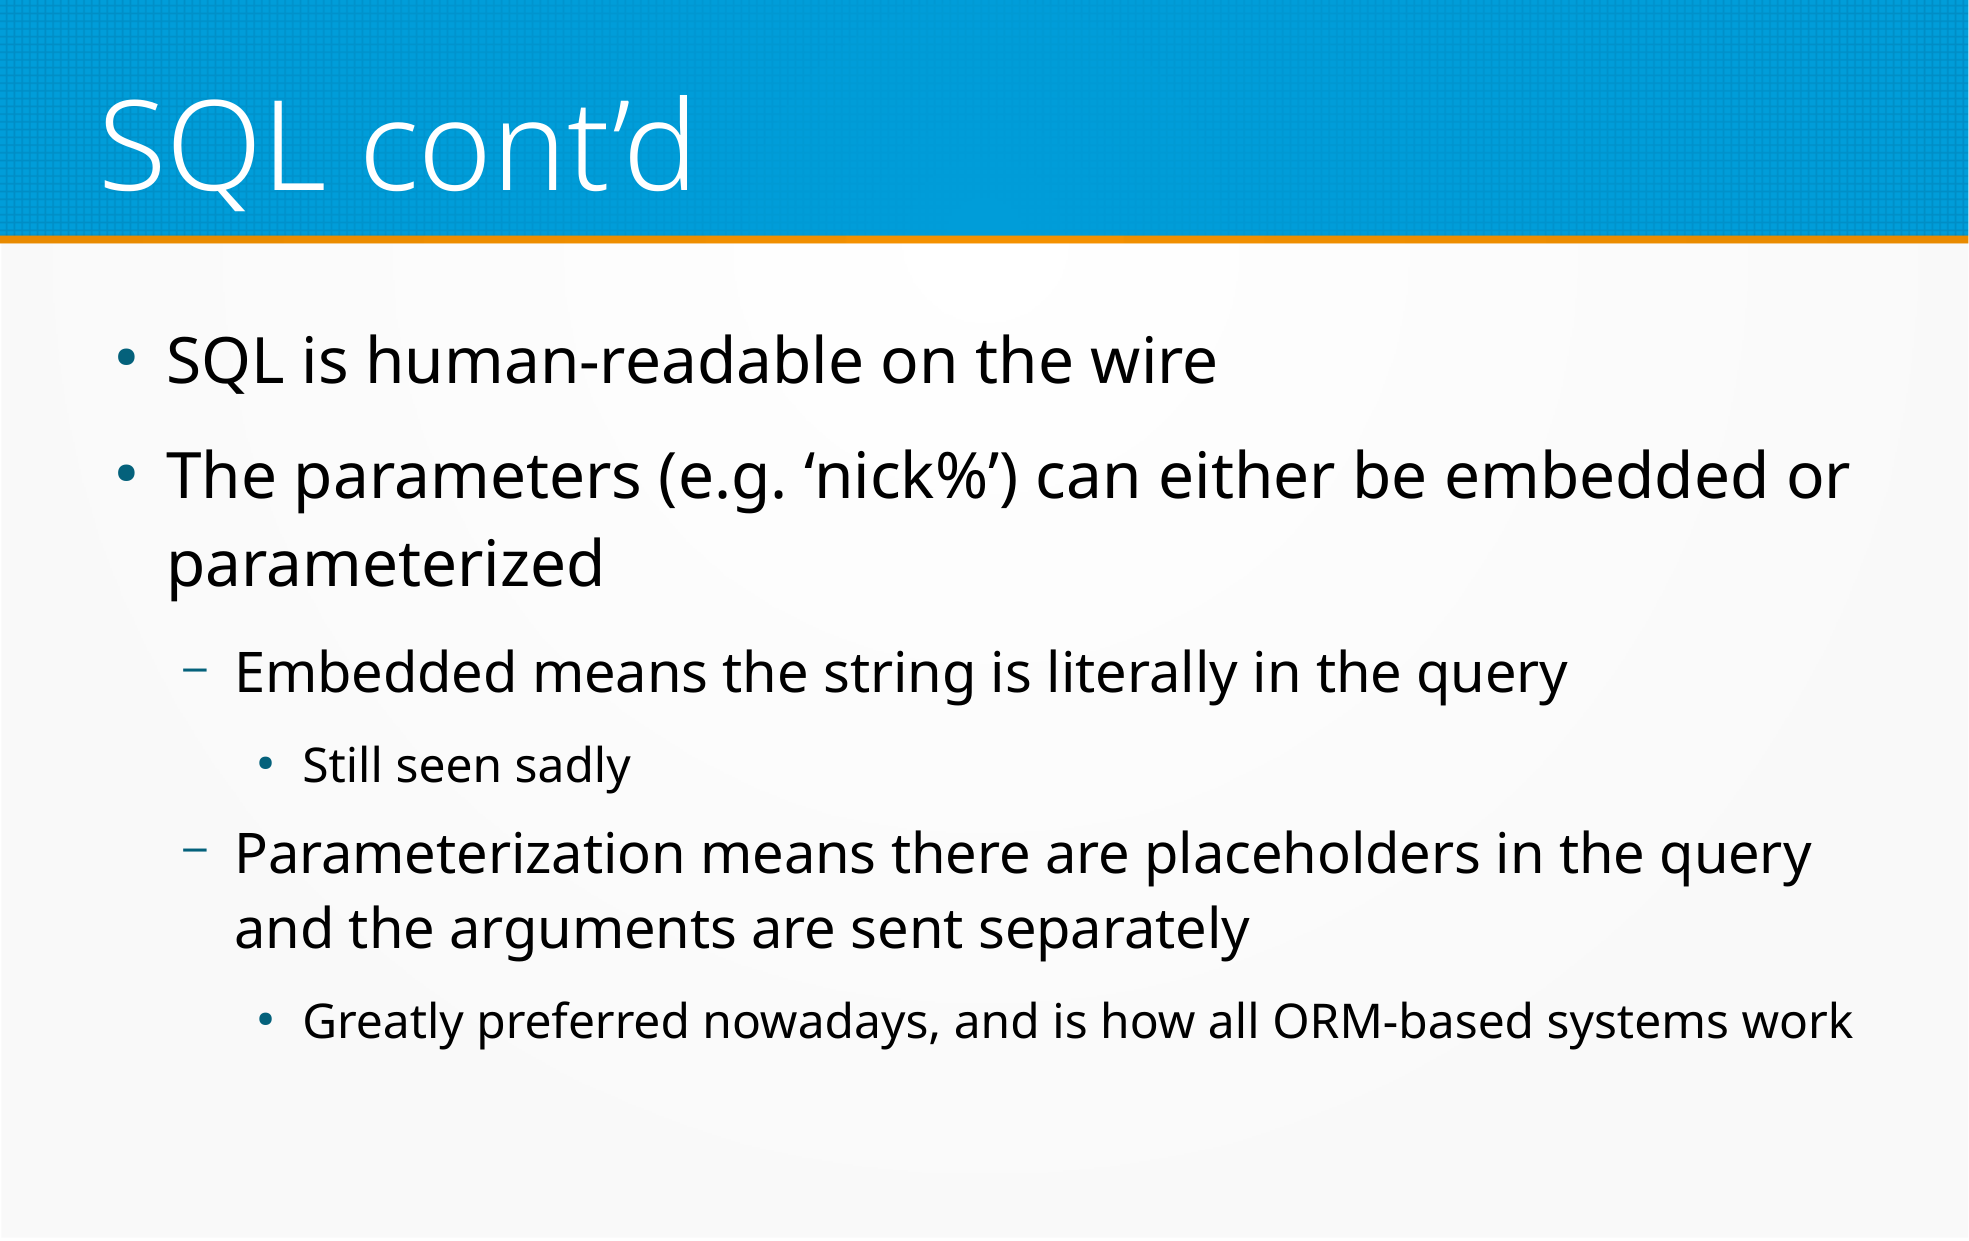

# SQL cont’d
SQL is human-readable on the wire
The parameters (e.g. ‘nick%’) can either be embedded or parameterized
Embedded means the string is literally in the query
Still seen sadly
Parameterization means there are placeholders in the query and the arguments are sent separately
Greatly preferred nowadays, and is how all ORM-based systems work